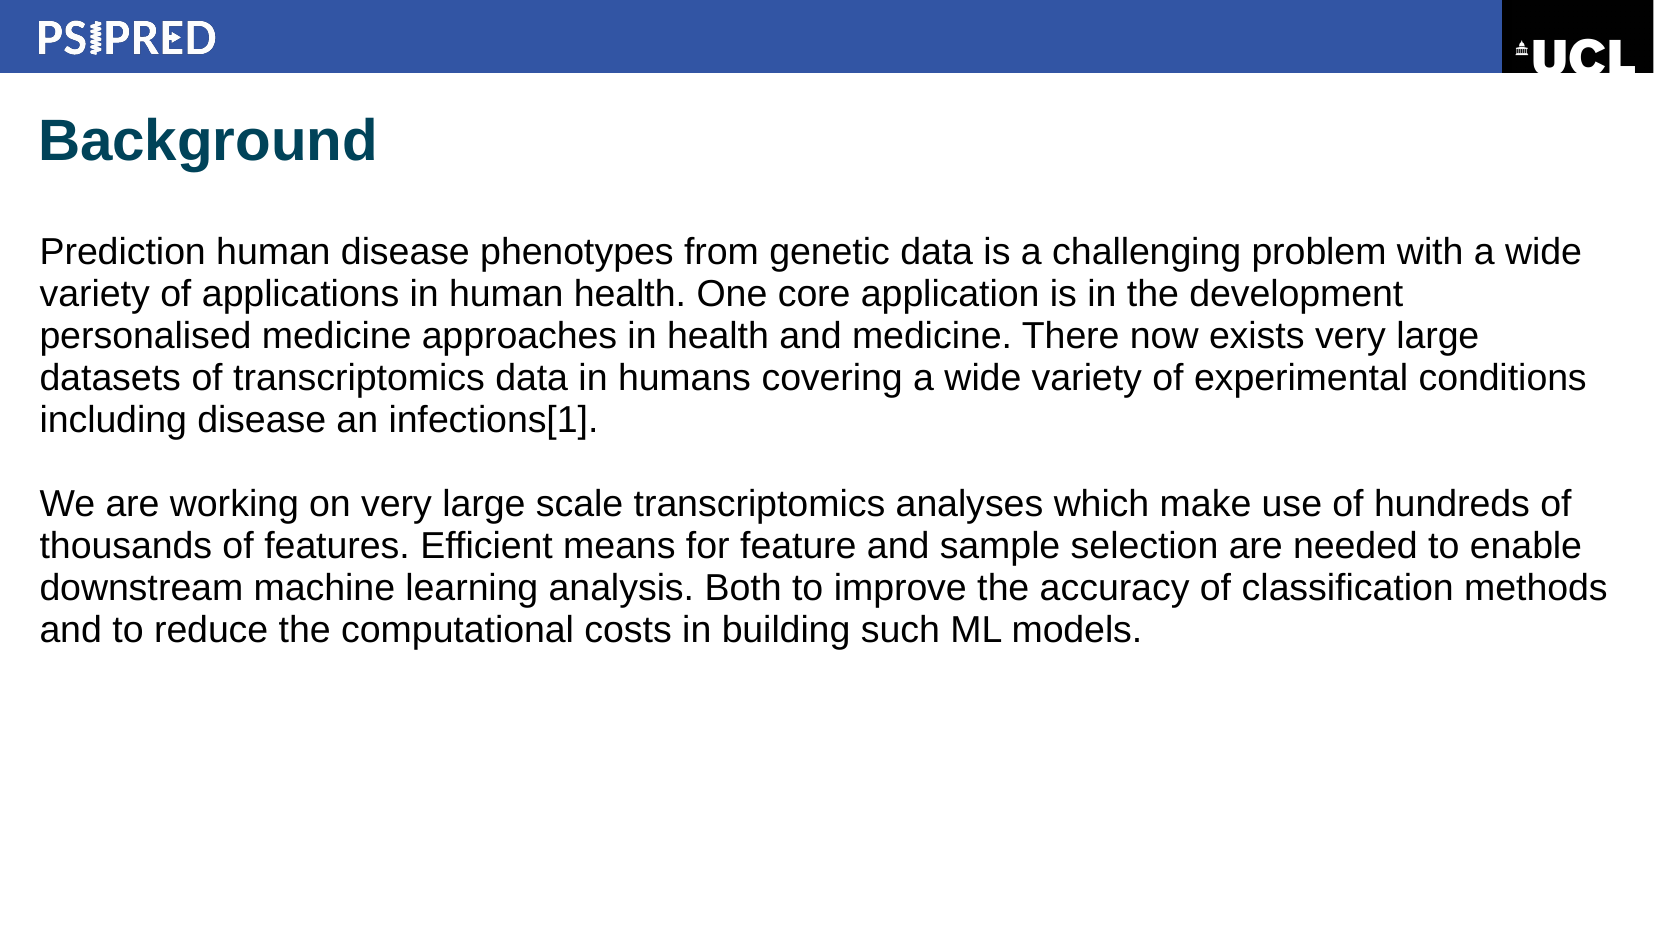

# Background
Prediction human disease phenotypes from genetic data is a challenging problem with a wide variety of applications in human health. One core application is in the development personalised medicine approaches in health and medicine. There now exists very large datasets of transcriptomics data in humans covering a wide variety of experimental conditions including disease an infections[1].
We are working on very large scale transcriptomics analyses which make use of hundreds of thousands of features. Efficient means for feature and sample selection are needed to enable downstream machine learning analysis. Both to improve the accuracy of classification methods and to reduce the computational costs in building such ML models.